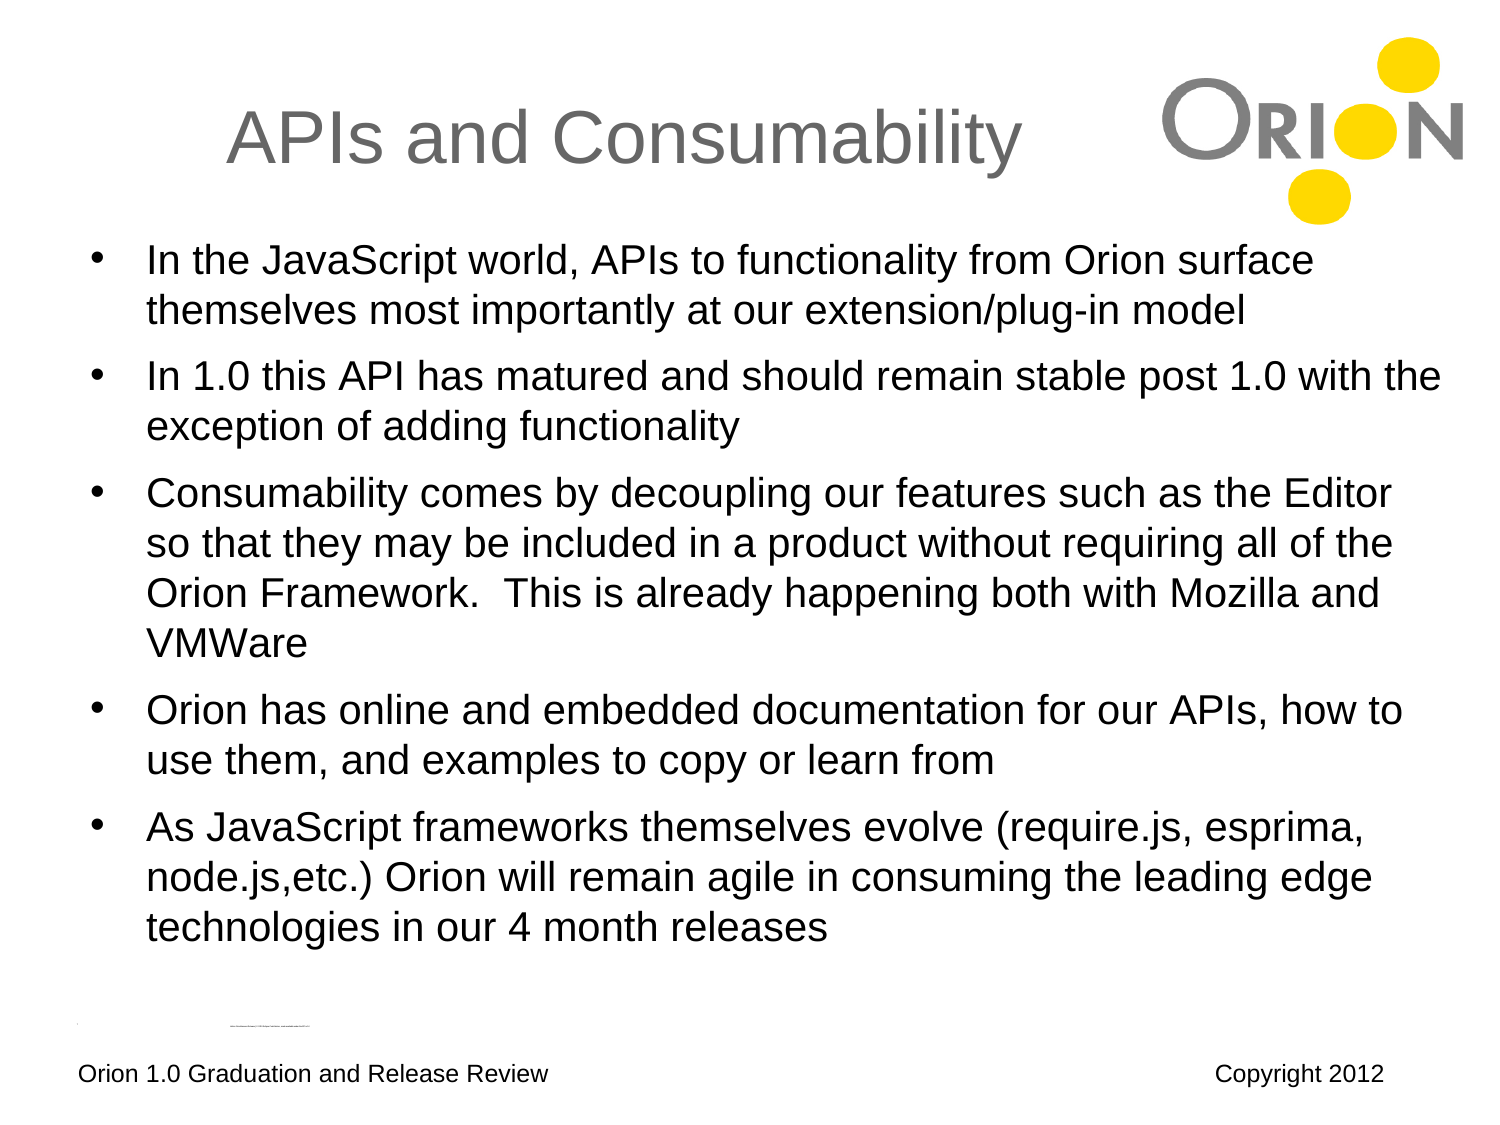

# APIs and Consumability
In the JavaScript world, APIs to functionality from Orion surface themselves most importantly at our extension/plug-in model
In 1.0 this API has matured and should remain stable post 1.0 with the exception of adding functionality
Consumability comes by decoupling our features such as the Editor so that they may be included in a product without requiring all of the Orion Framework. This is already happening both with Mozilla and VMWare
Orion has online and embedded documentation for our APIs, how to use them, and examples to copy or learn from
As JavaScript frameworks themselves evolve (require.js, esprima, node.js,etc.) Orion will remain agile in consuming the leading edge technologies in our 4 month releases
7
Copyright 2011